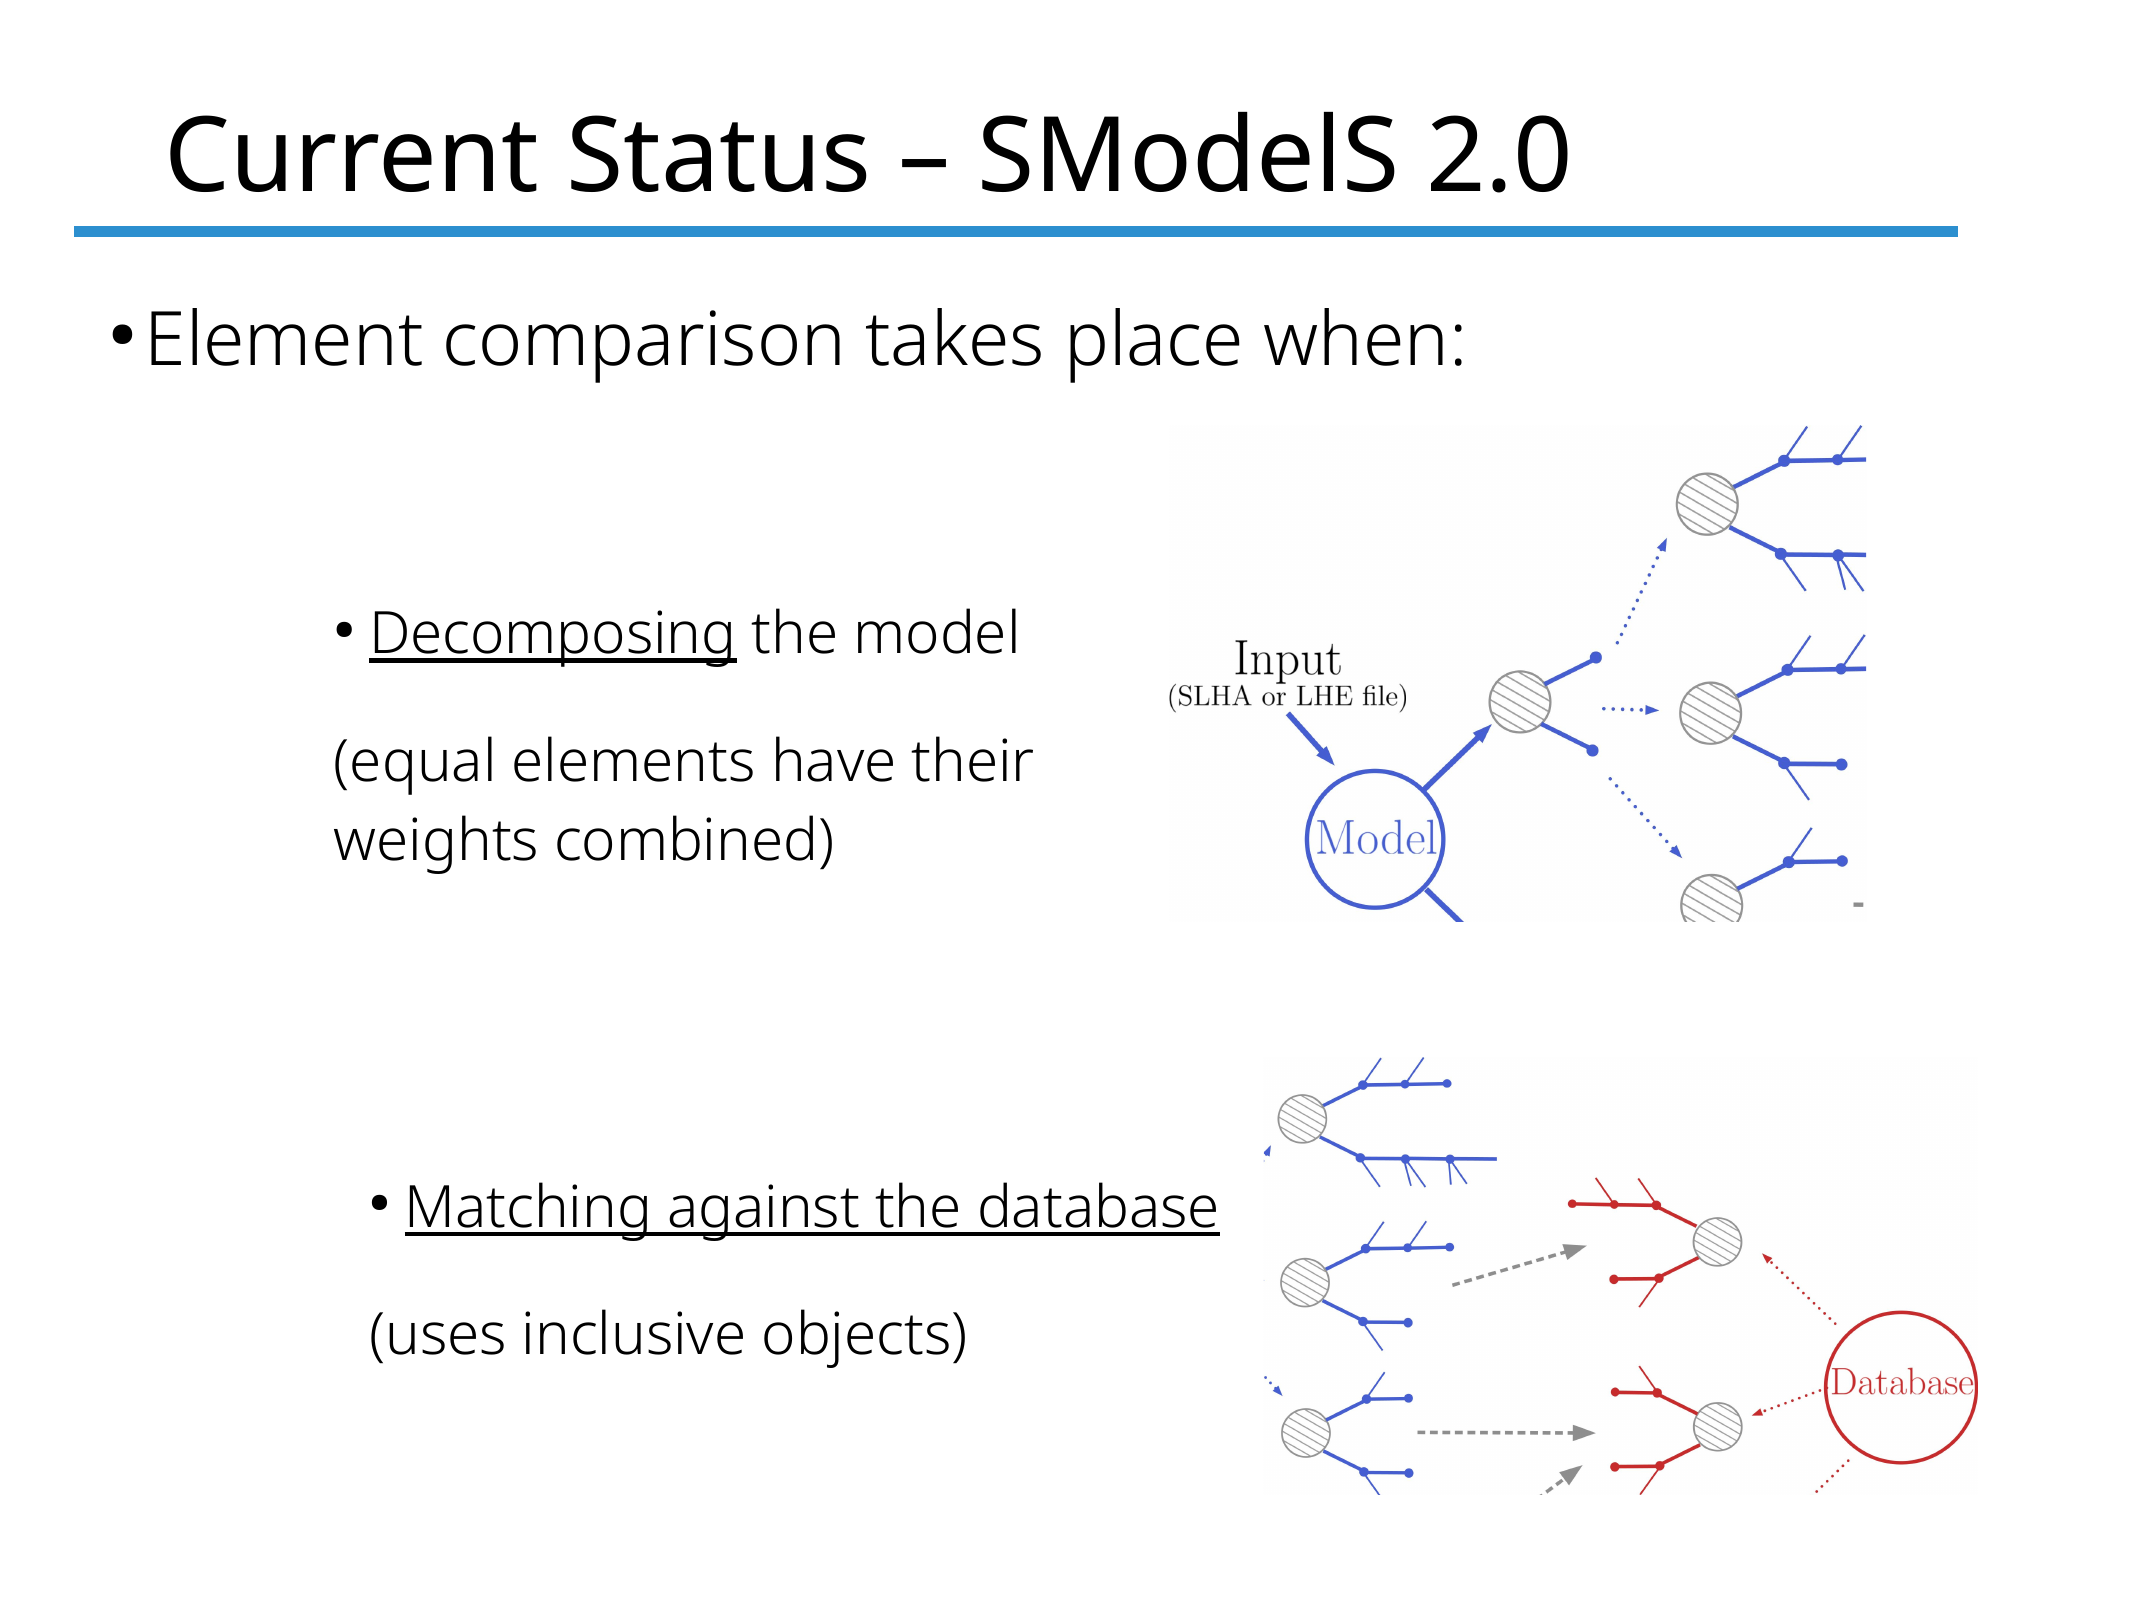

Current Status – SModelS 2.0
Element comparison takes place when:
Decomposing the model
(equal elements have their weights combined)
Matching against the database
(uses inclusive objects)